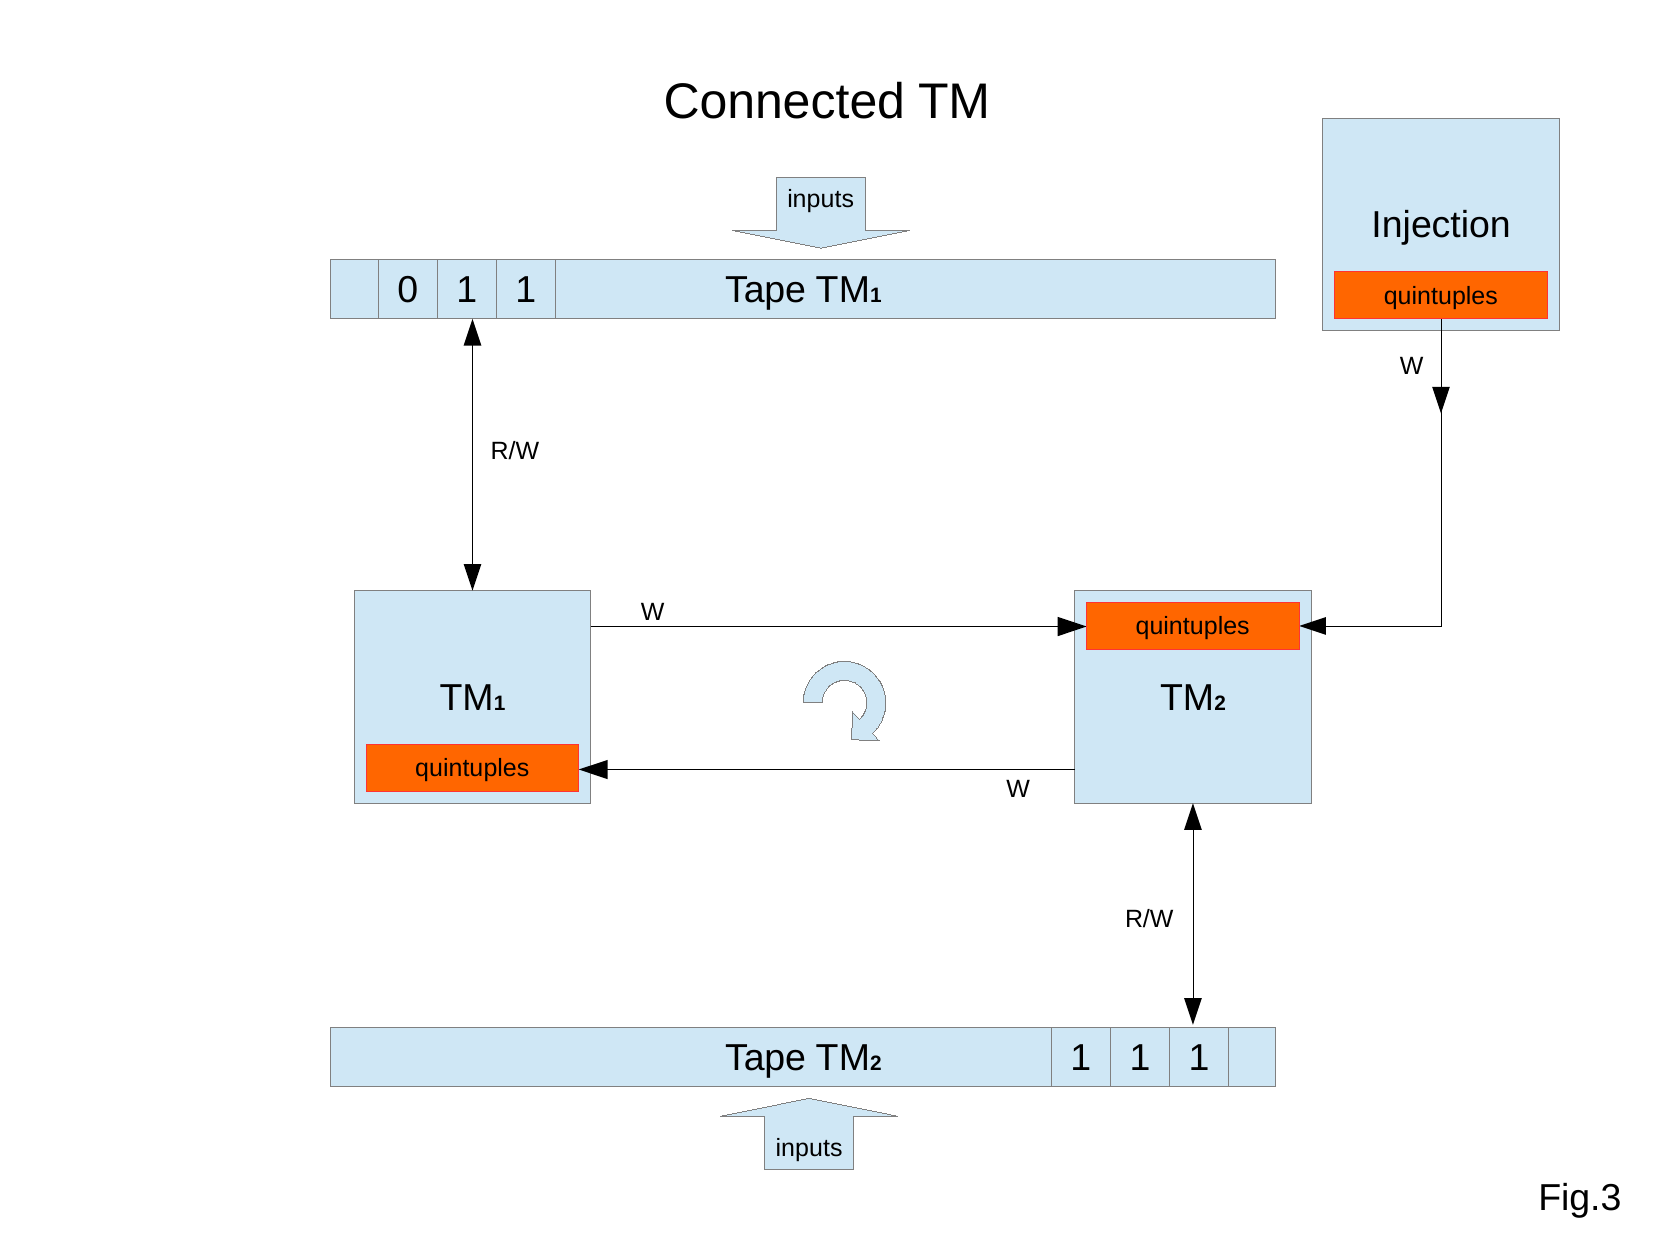

# Connected TM
Injection
inputs
Tape TM1
0
1
1
quintuples
W
R/W
W
TM1
TM2
quintuples
quintuples
W
R/W
Tape TM2
1
1
1
inputs
Fig.3